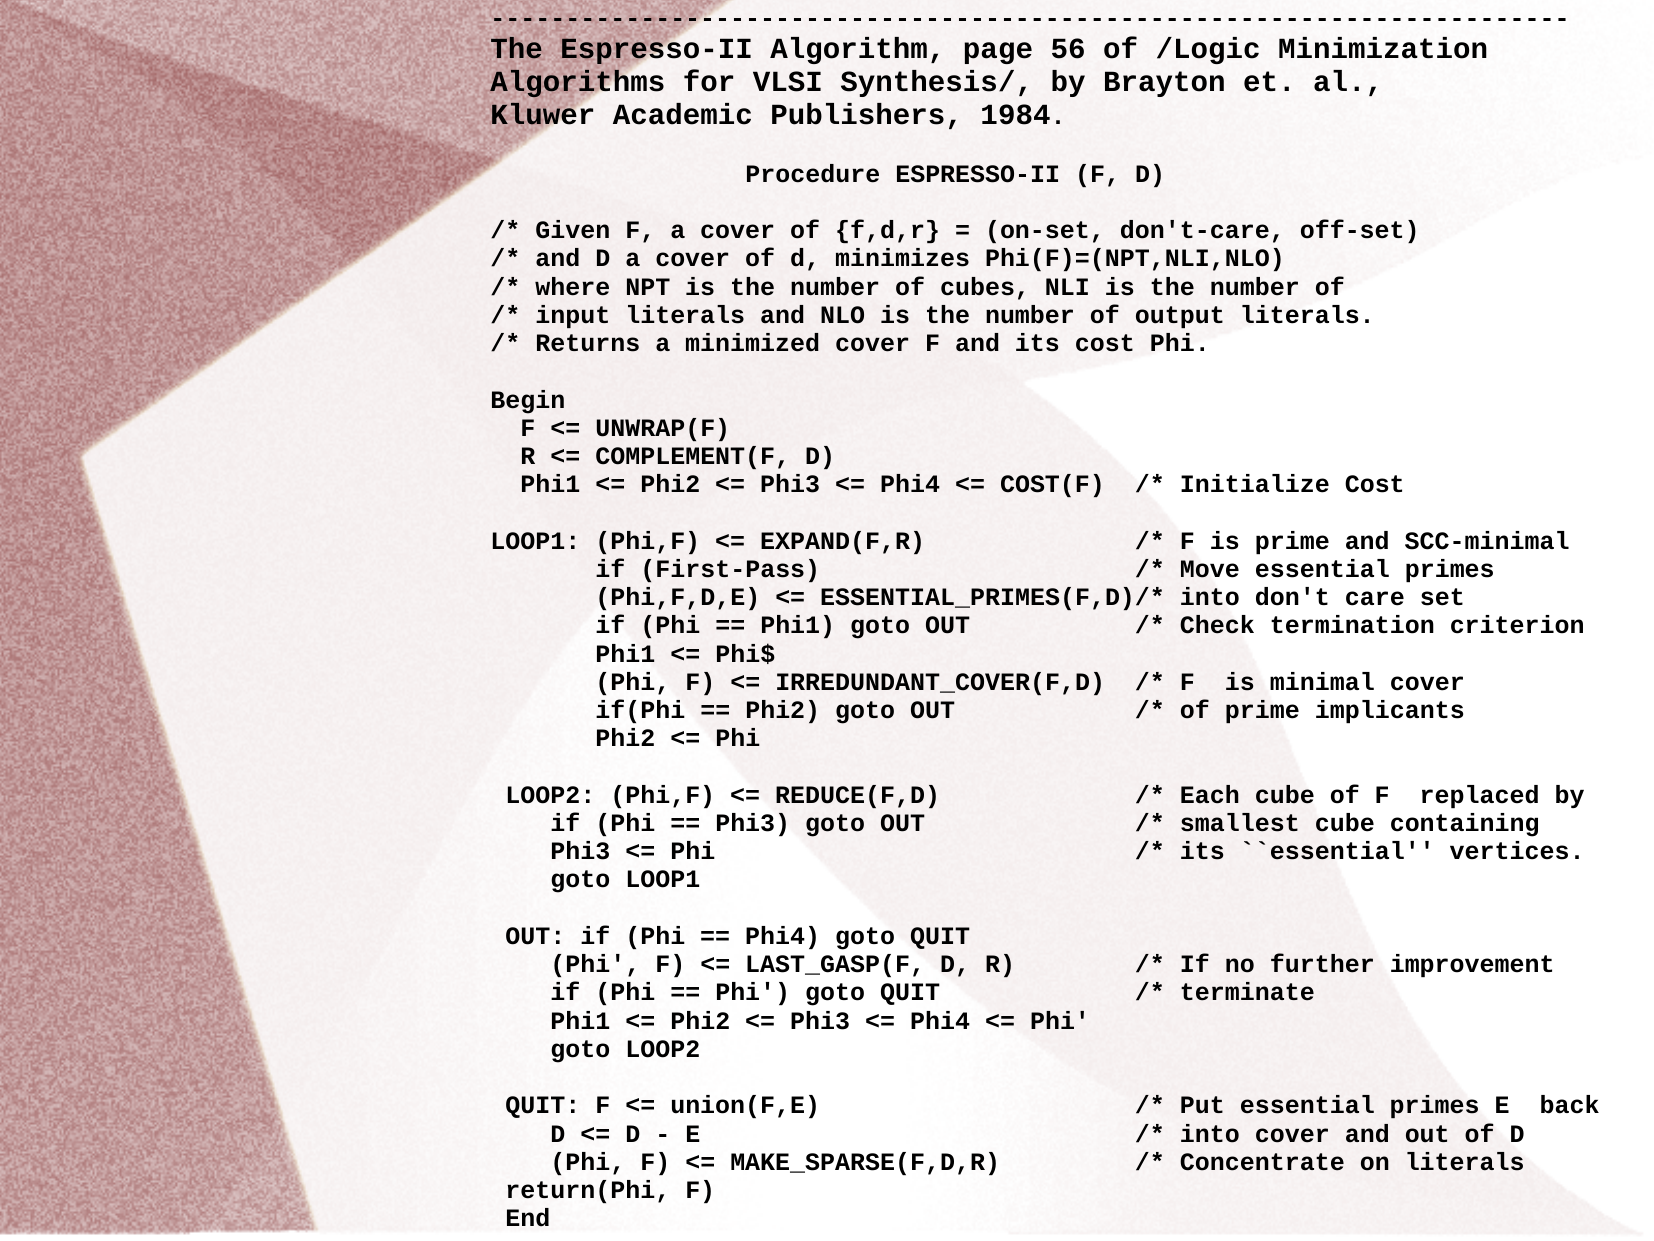

# ------------------------------------------------------------------------
The Espresso-II Algorithm, page 56 of /Logic Minimization
Algorithms for VLSI Synthesis/, by Brayton et. al.,
Kluwer Academic Publishers, 1984.
 Procedure ESPRESSO-II (F, D)
/* Given F, a cover of {f,d,r} = (on-set, don't-care, off-set)
/* and D a cover of d, minimizes Phi(F)=(NPT,NLI,NLO)
/* where NPT is the number of cubes, NLI is the number of
/* input literals and NLO is the number of output literals.
/* Returns a minimized cover F and its cost Phi.
Begin
 F <= UNWRAP(F)
 R <= COMPLEMENT(F, D)
 Phi1 <= Phi2 <= Phi3 <= Phi4 <= COST(F) /* Initialize Cost
LOOP1: (Phi,F) <= EXPAND(F,R) /* F is prime and SCC-minimal
 if (First-Pass) /* Move essential primes
 (Phi,F,D,E) <= ESSENTIAL_PRIMES(F,D)/* into don't care set
 if (Phi == Phi1) goto OUT /* Check termination criterion
 Phi1 <= Phi$
 (Phi, F) <= IRREDUNDANT_COVER(F,D) /* F is minimal cover
 if(Phi == Phi2) goto OUT /* of prime implicants
 Phi2 <= Phi
 LOOP2: (Phi,F) <= REDUCE(F,D) /* Each cube of F replaced by
 if (Phi == Phi3) goto OUT /* smallest cube containing
 Phi3 <= Phi /* its ``essential'' vertices.
 goto LOOP1
 OUT: if (Phi == Phi4) goto QUIT
 (Phi', F) <= LAST_GASP(F, D, R) /* If no further improvement
 if (Phi == Phi') goto QUIT /* terminate
 Phi1 <= Phi2 <= Phi3 <= Phi4 <= Phi'
 goto LOOP2
 QUIT: F <= union(F,E) /* Put essential primes E back
 D <= D - E /* into cover and out of D
 (Phi, F) <= MAKE_SPARSE(F,D,R) /* Concentrate on literals
 return(Phi, F)
 End